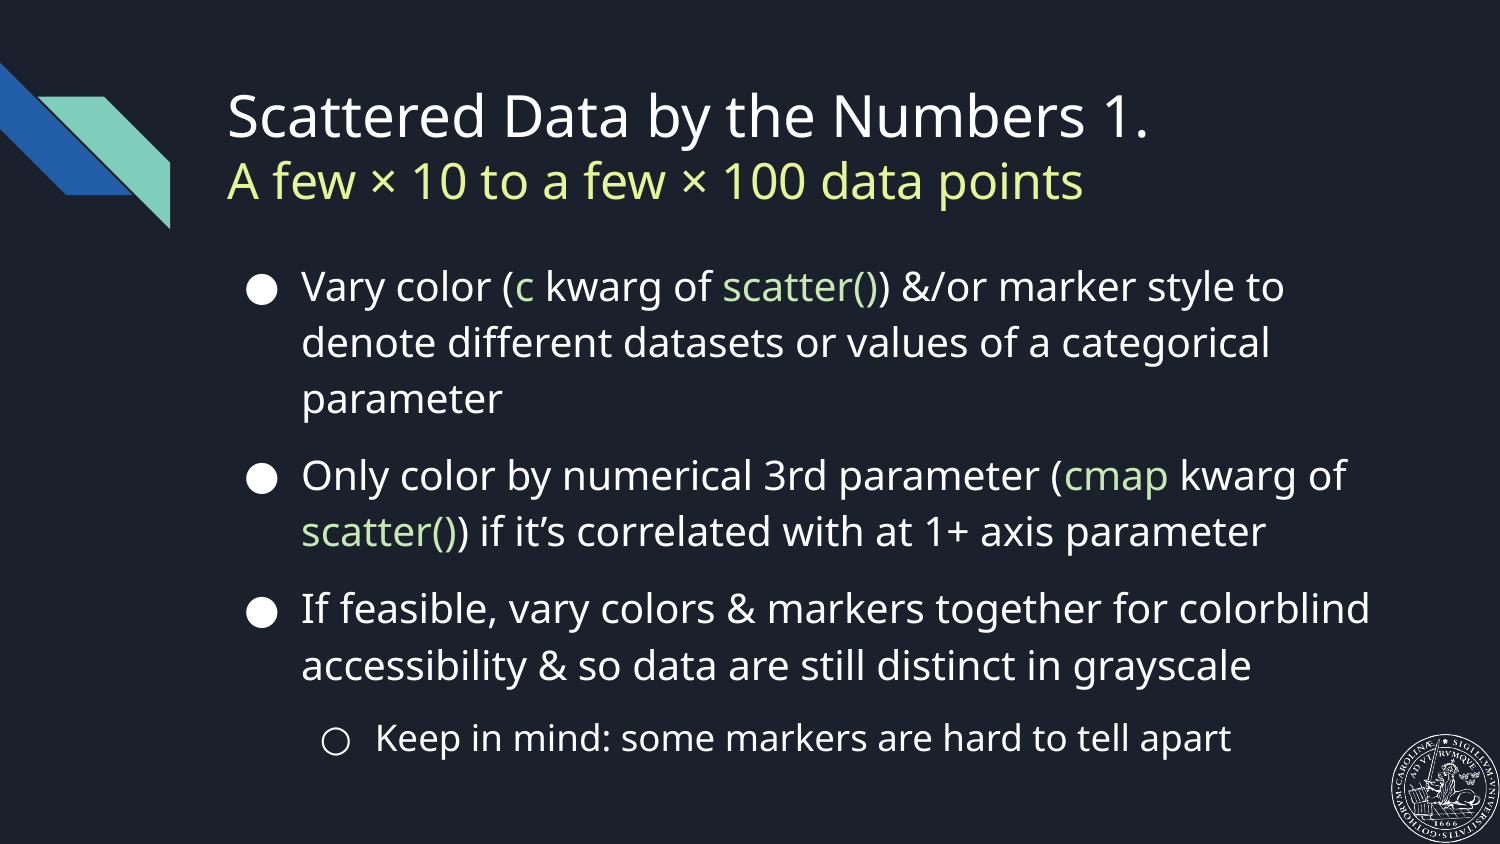

# Scattered Data by the Numbers 1. A few × 10 to a few × 100 data points
Vary color (c kwarg of scatter()) &/or marker style to denote different datasets or values of a categorical parameter
Only color by numerical 3rd parameter (cmap kwarg of scatter()) if it’s correlated with at 1+ axis parameter
If feasible, vary colors & markers together for colorblind accessibility & so data are still distinct in grayscale
Keep in mind: some markers are hard to tell apart